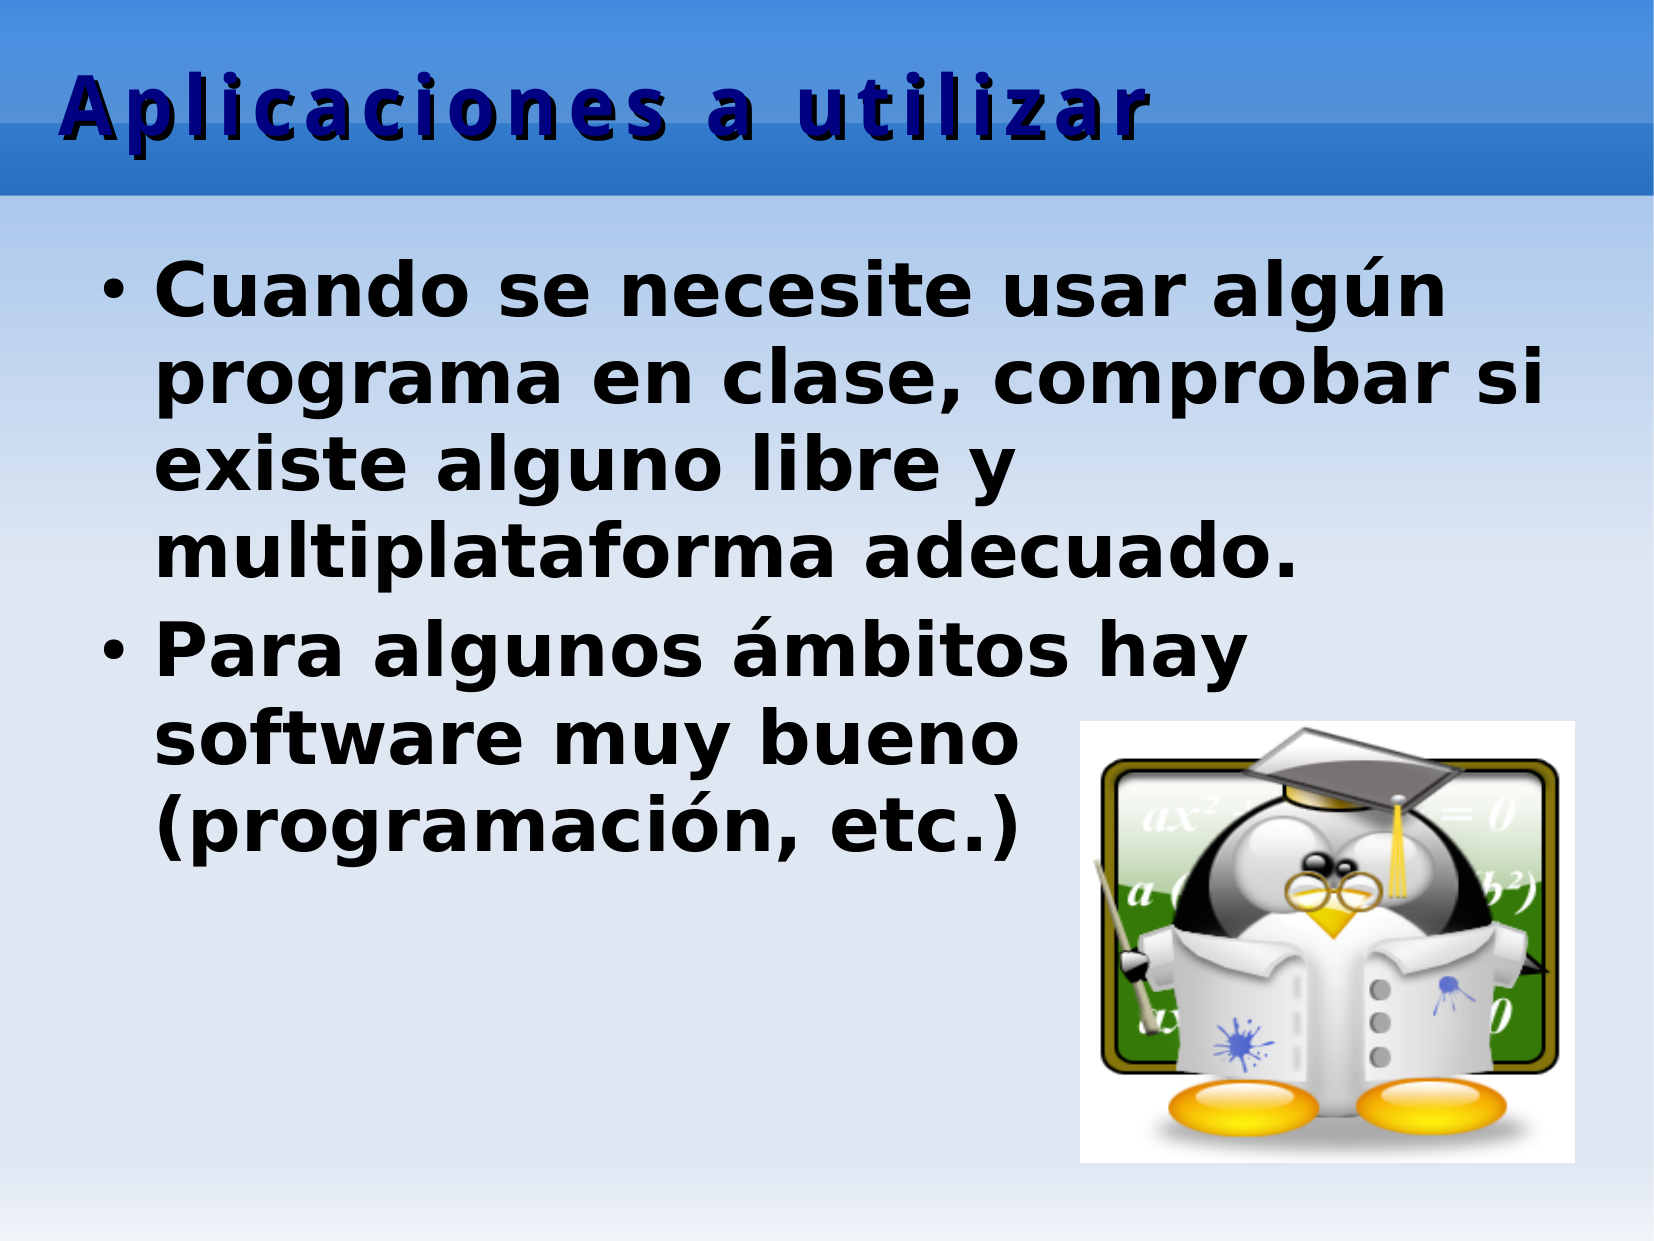

# Aplicaciones a utilizar
Cuando se necesite usar algún programa en clase, comprobar si existe alguno libre y multiplataforma adecuado.
Para algunos ámbitos hay software muy bueno (programación, etc.)